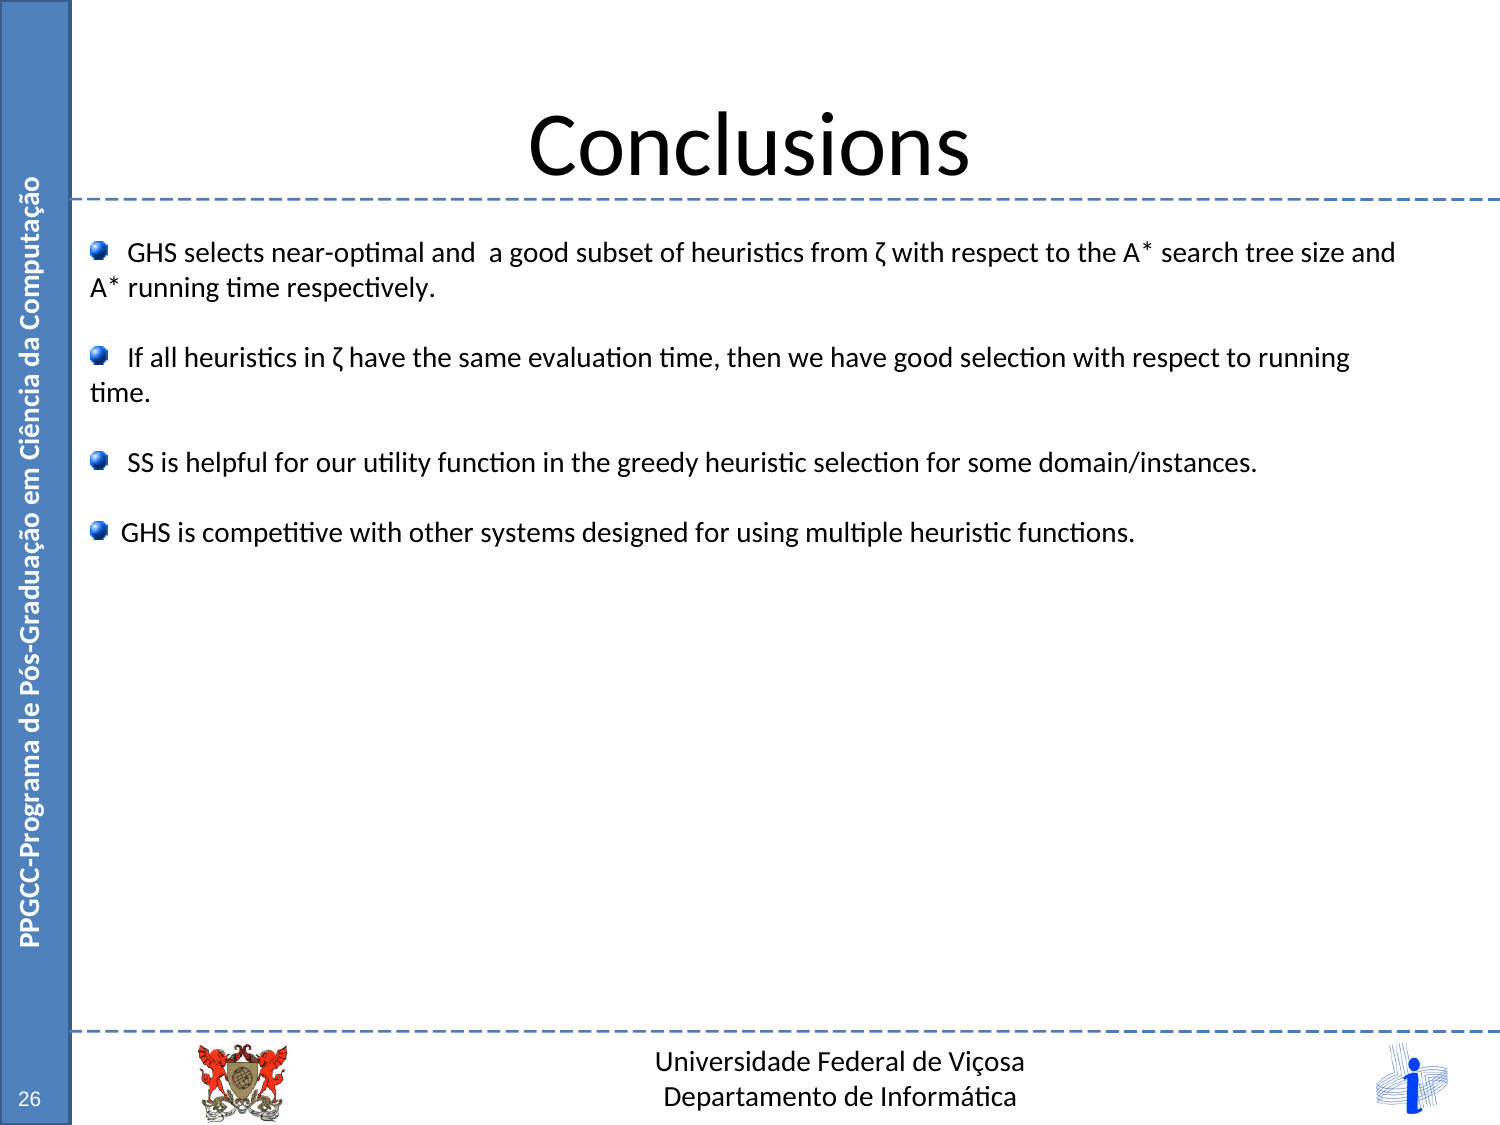

Conclusions
 GHS selects near-optimal and a good subset of heuristics from ζ with respect to the A* search tree size and A* running time respectively.
 If all heuristics in ζ have the same evaluation time, then we have good selection with respect to running time.
 SS is helpful for our utility function in the greedy heuristic selection for some domain/instances.
 GHS is competitive with other systems designed for using multiple heuristic functions.
PPGCC-Programa de Pós-Graduação em Ciência da Computação
Universidade Federal de Viçosa
Departamento de Informática
26